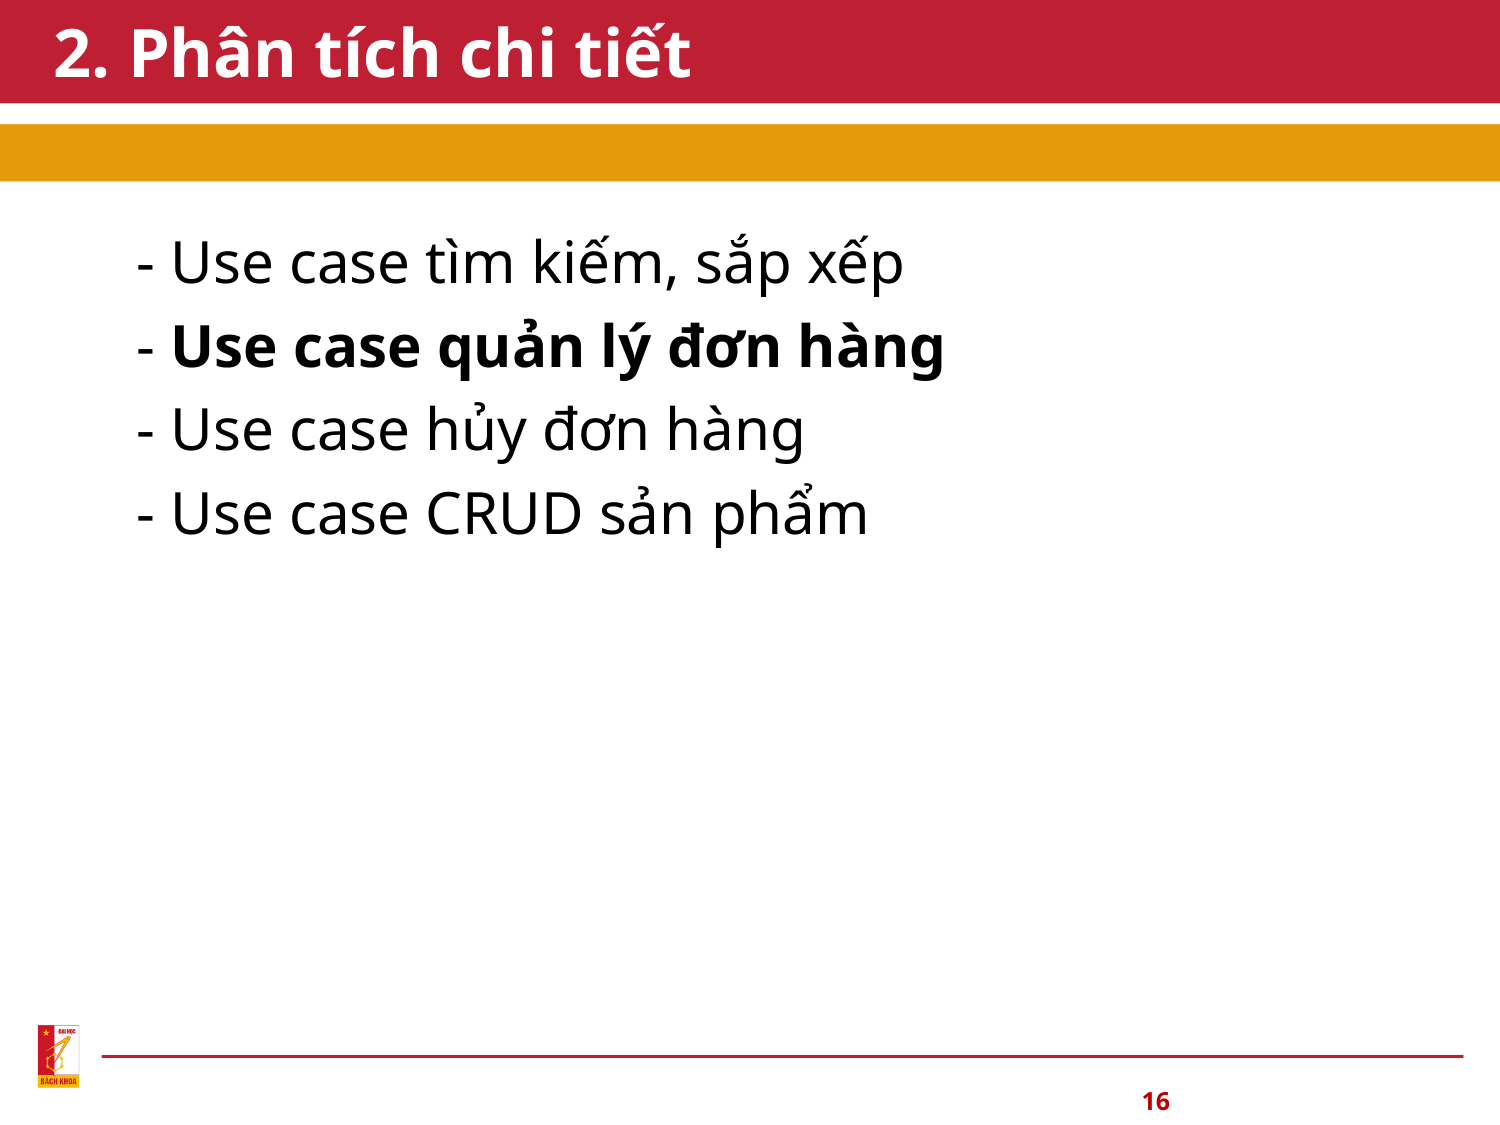

2. Phân tích chi tiết
# - Use case tìm kiếm, sắp xếp
- Use case quản lý đơn hàng
- Use case hủy đơn hàng
- Use case CRUD sản phẩm